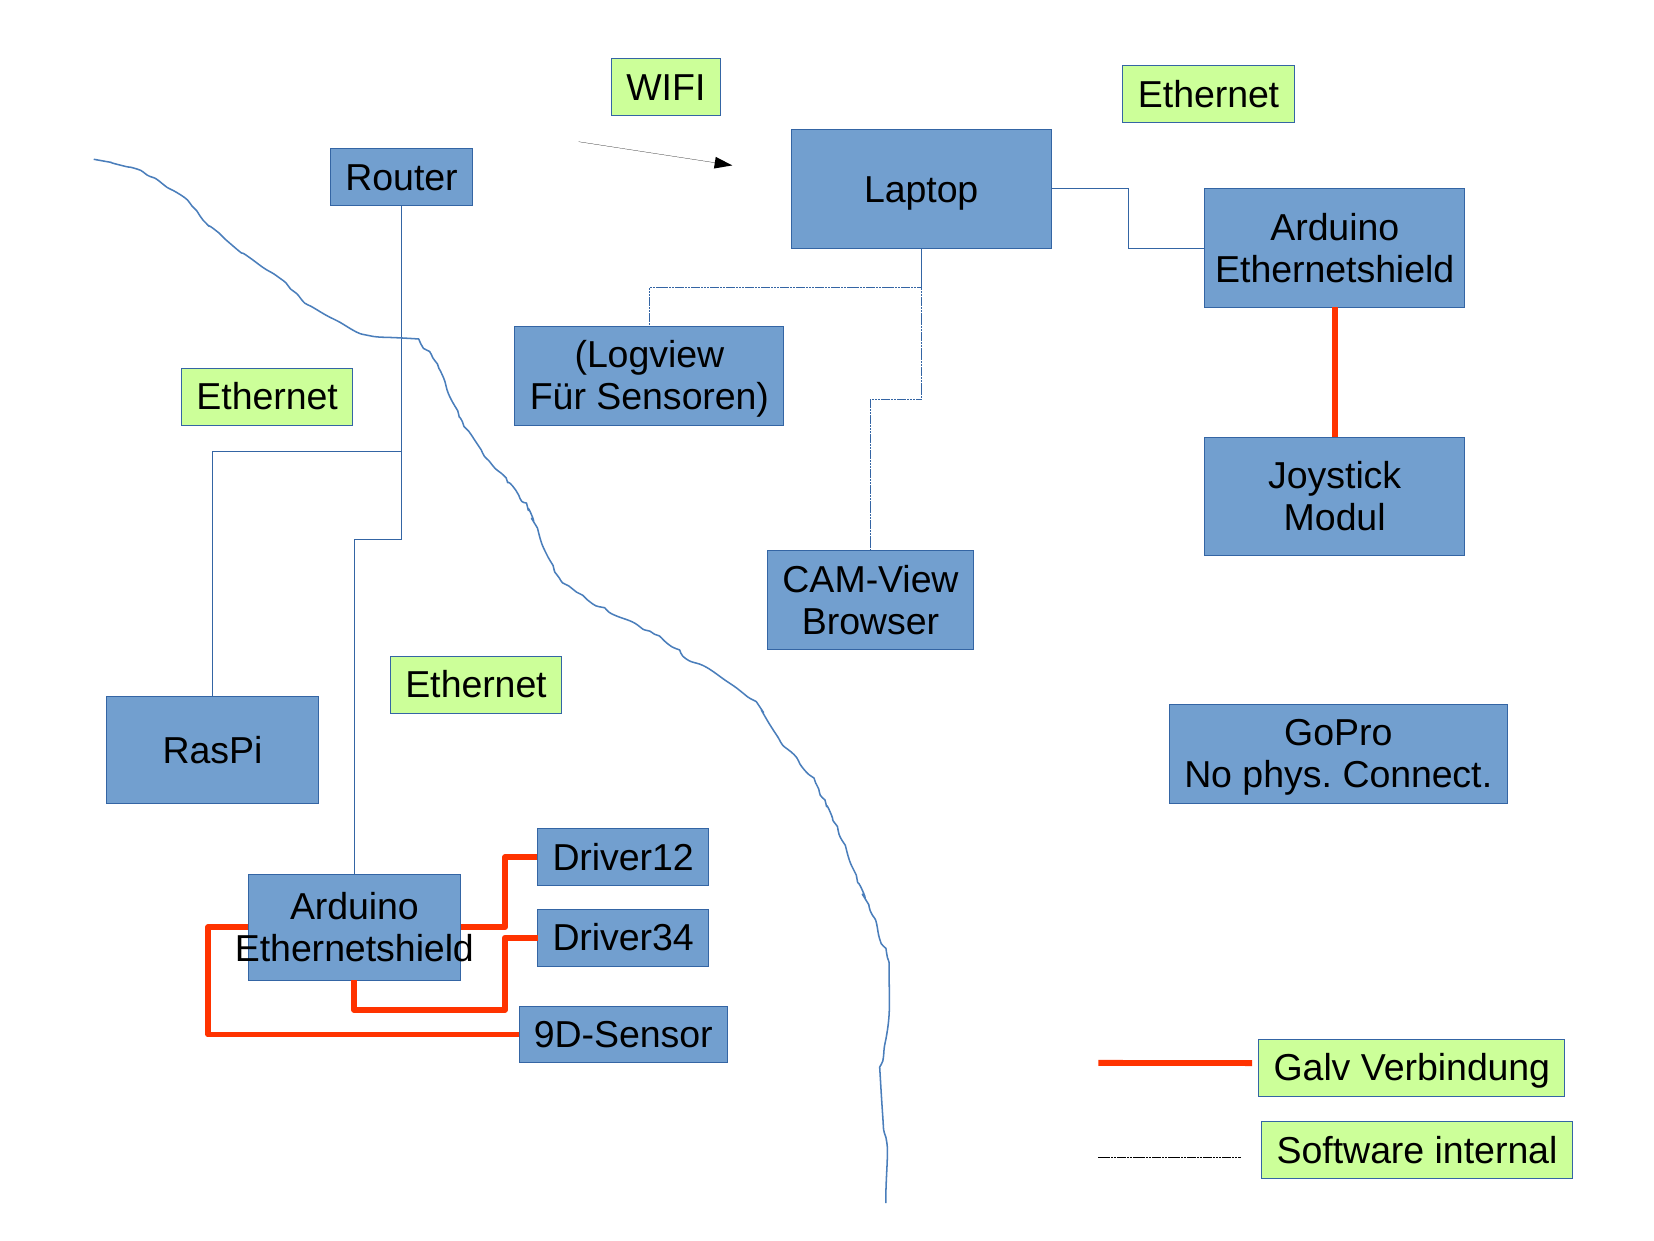

WIFI
Ethernet
Laptop
Router
Arduino
Ethernetshield
(Logview
Für Sensoren)
Ethernet
Joystick
Modul
CAM-View
Browser
Ethernet
RasPi
GoPro
No phys. Connect.
Driver12
Driver12
Arduino
Ethernetshield
Driver34
9D-Sensor
Galv Verbindung
Software internal